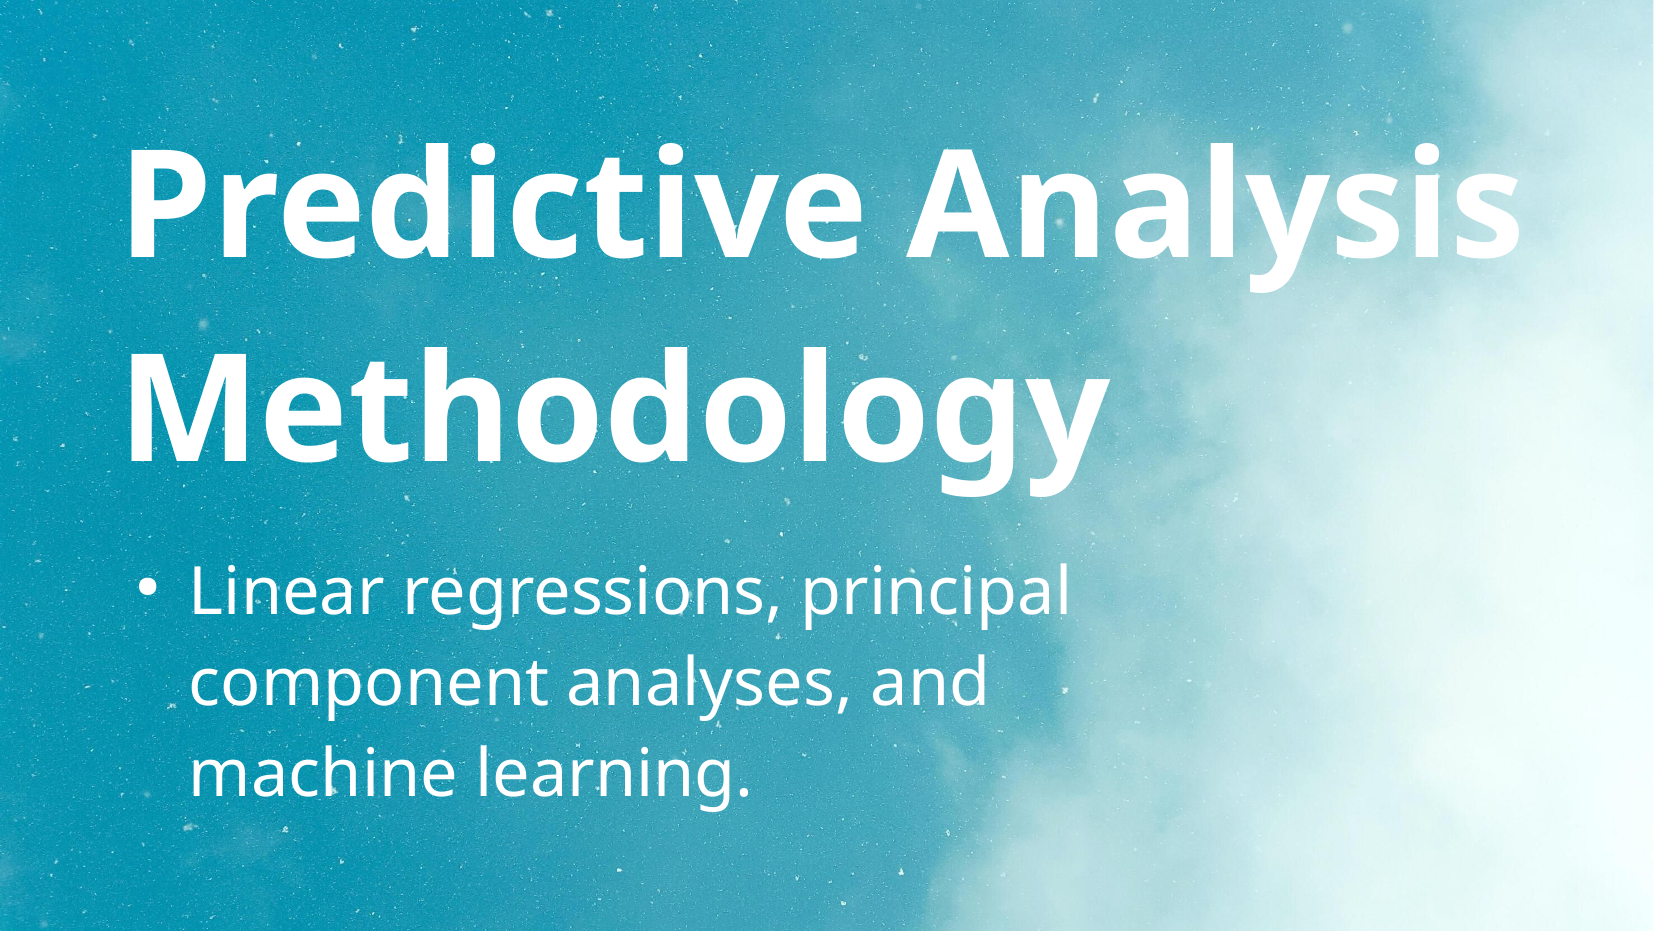

# Predictive Analysis Methodology
Linear regressions, principal component analyses, and machine learning.